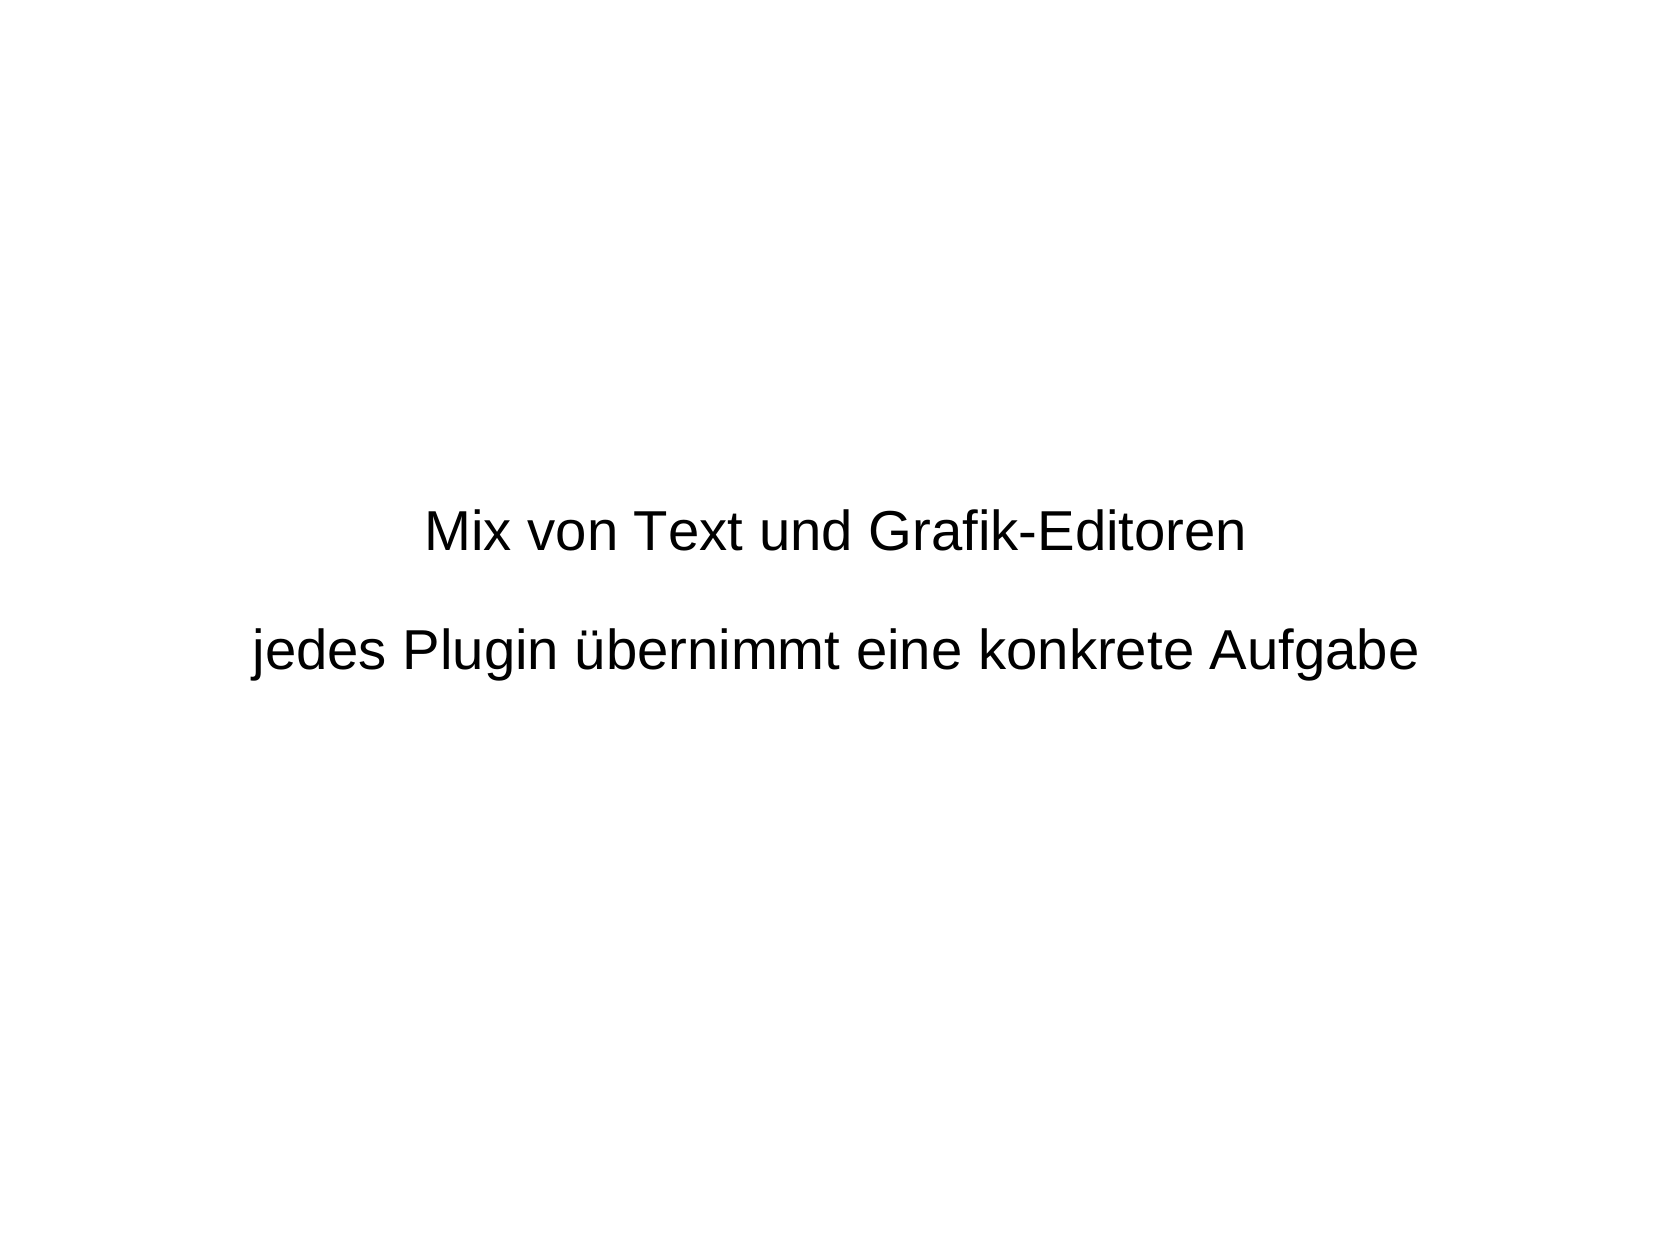

# Mix von Text und Grafik-Editoren
jedes Plugin übernimmt eine konkrete Aufgabe